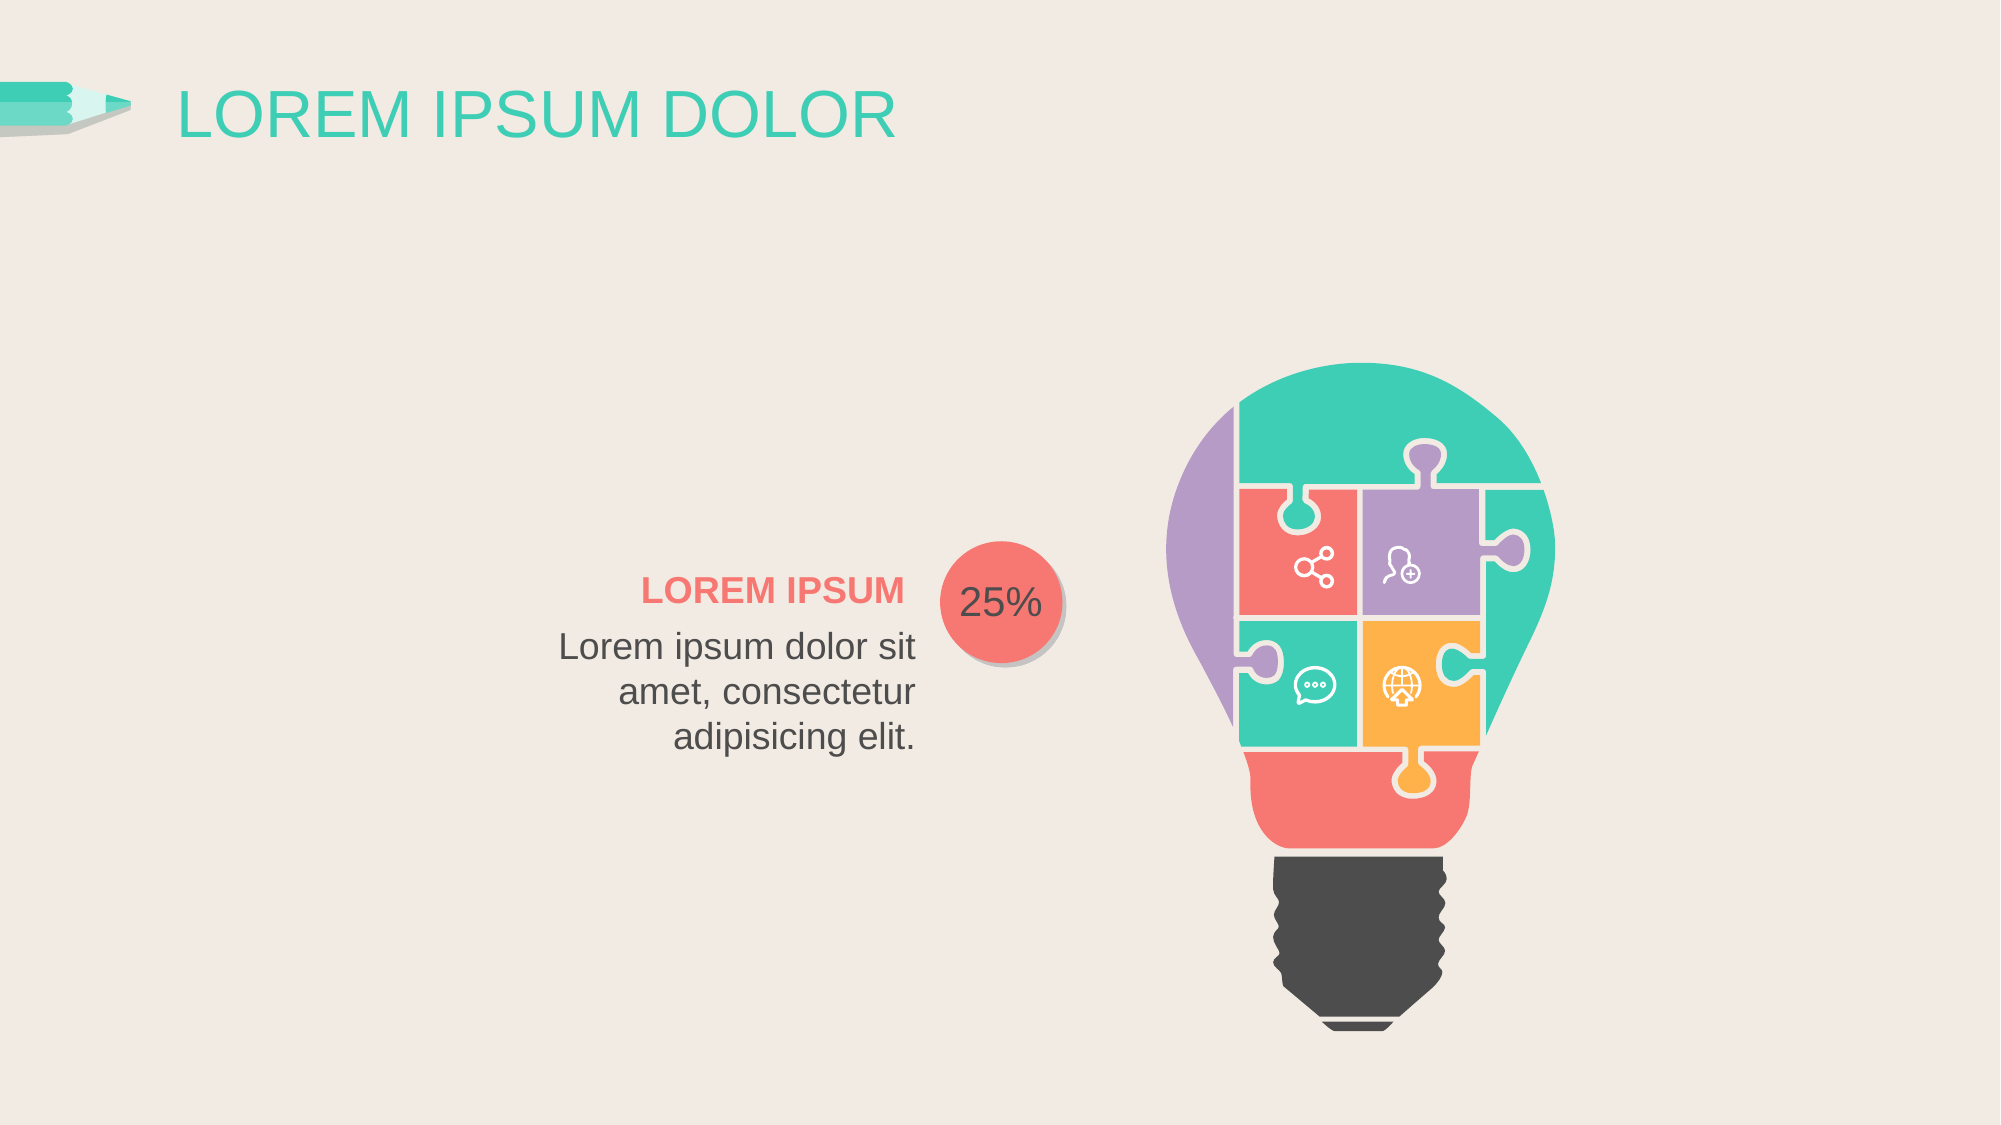

LOREM IPSUM DOLOR
LOREM IPSUM
25%
Lorem ipsum dolor sit amet, consectetur adipisicing elit.